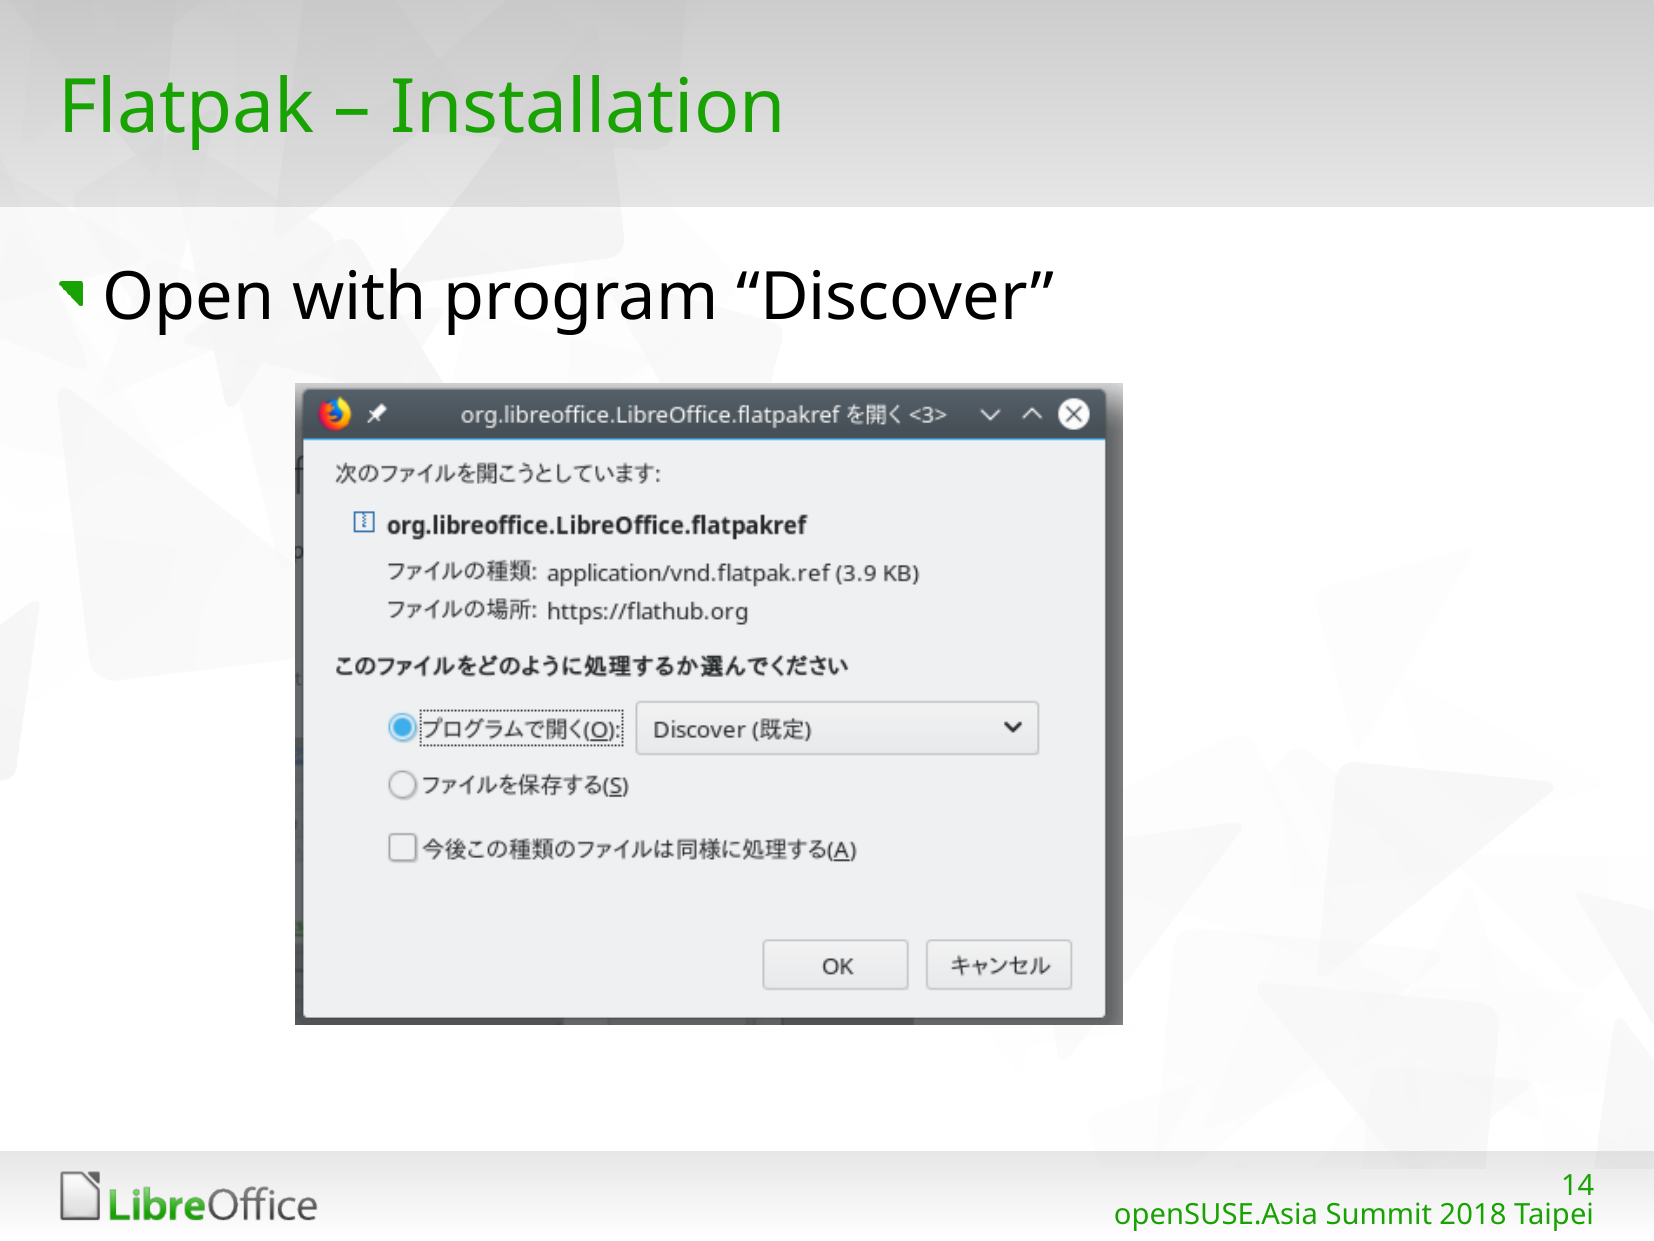

# Flatpak – Installation
Open with program “Discover”
14
openSUSE.Asia Summit 2018 Taipei